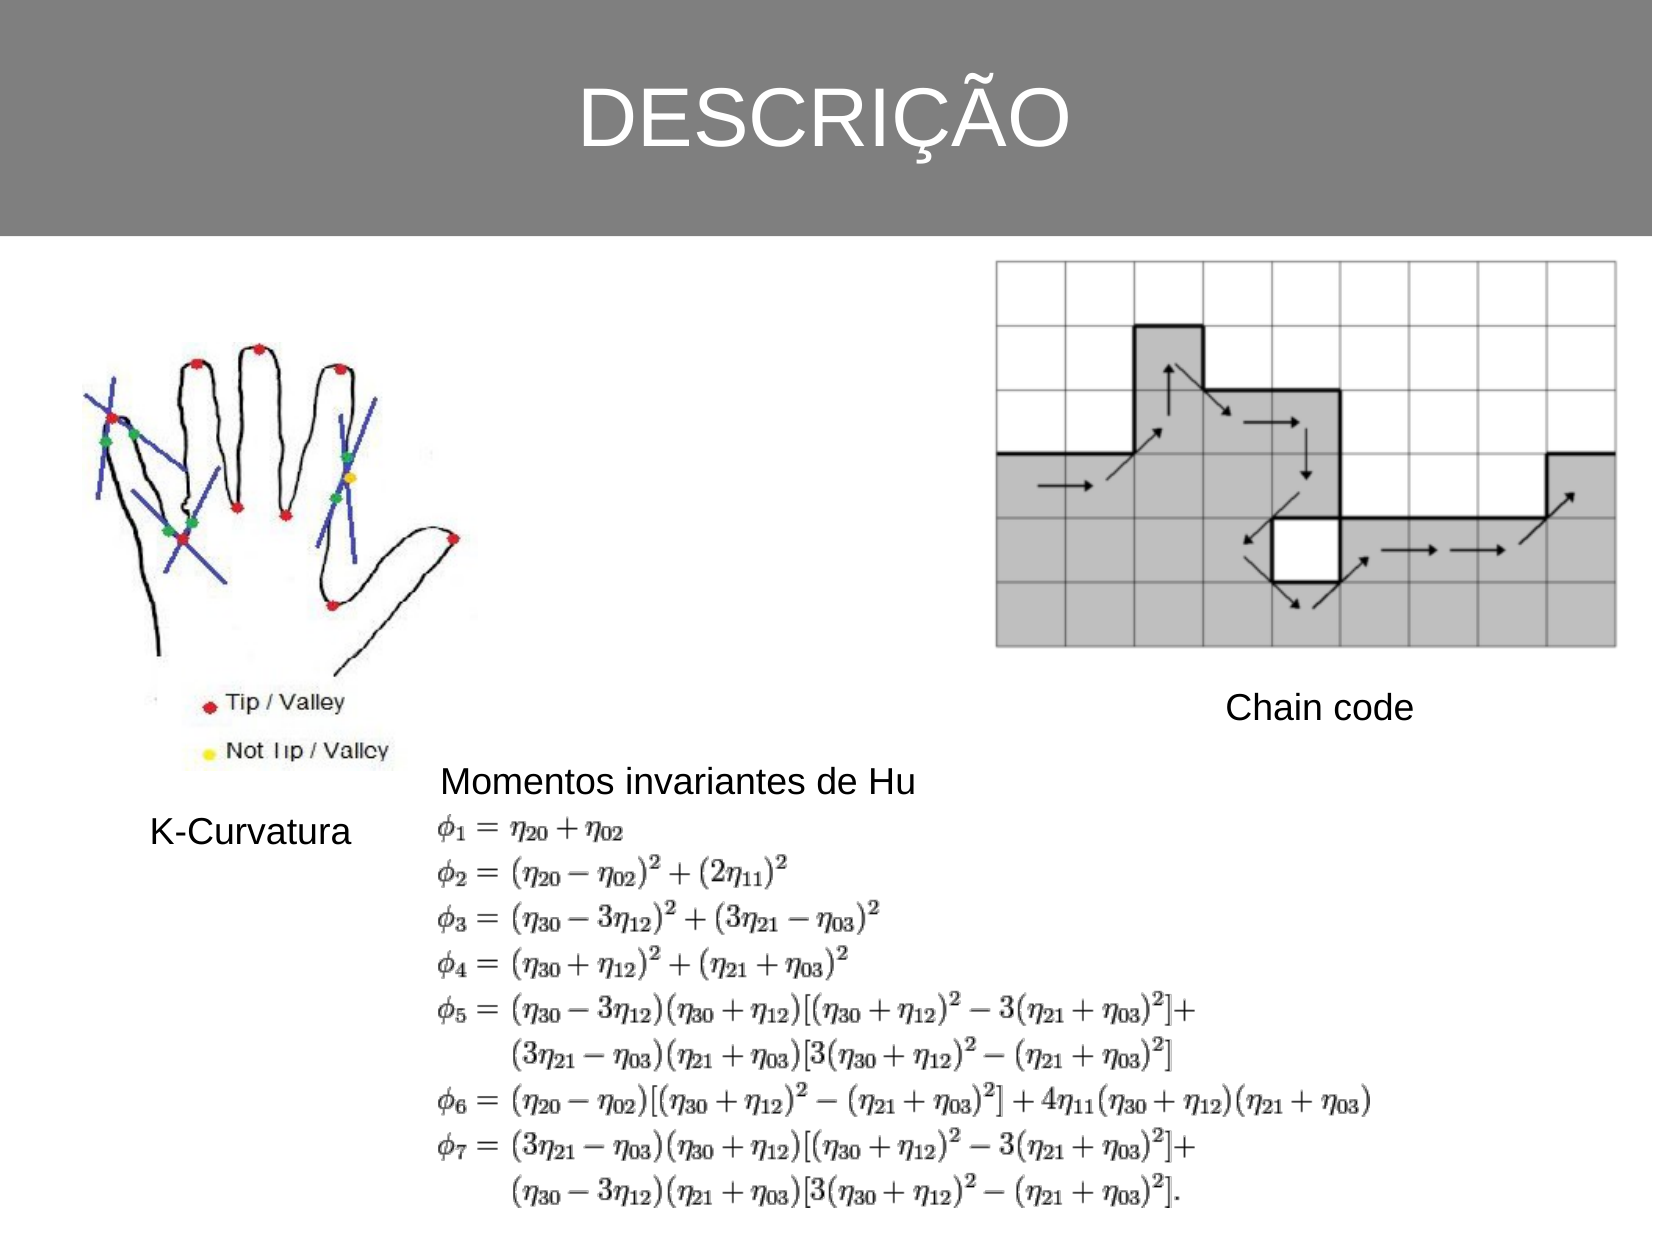

DESCRIÇÃO
Chain code
Momentos invariantes de Hu
K-Curvatura